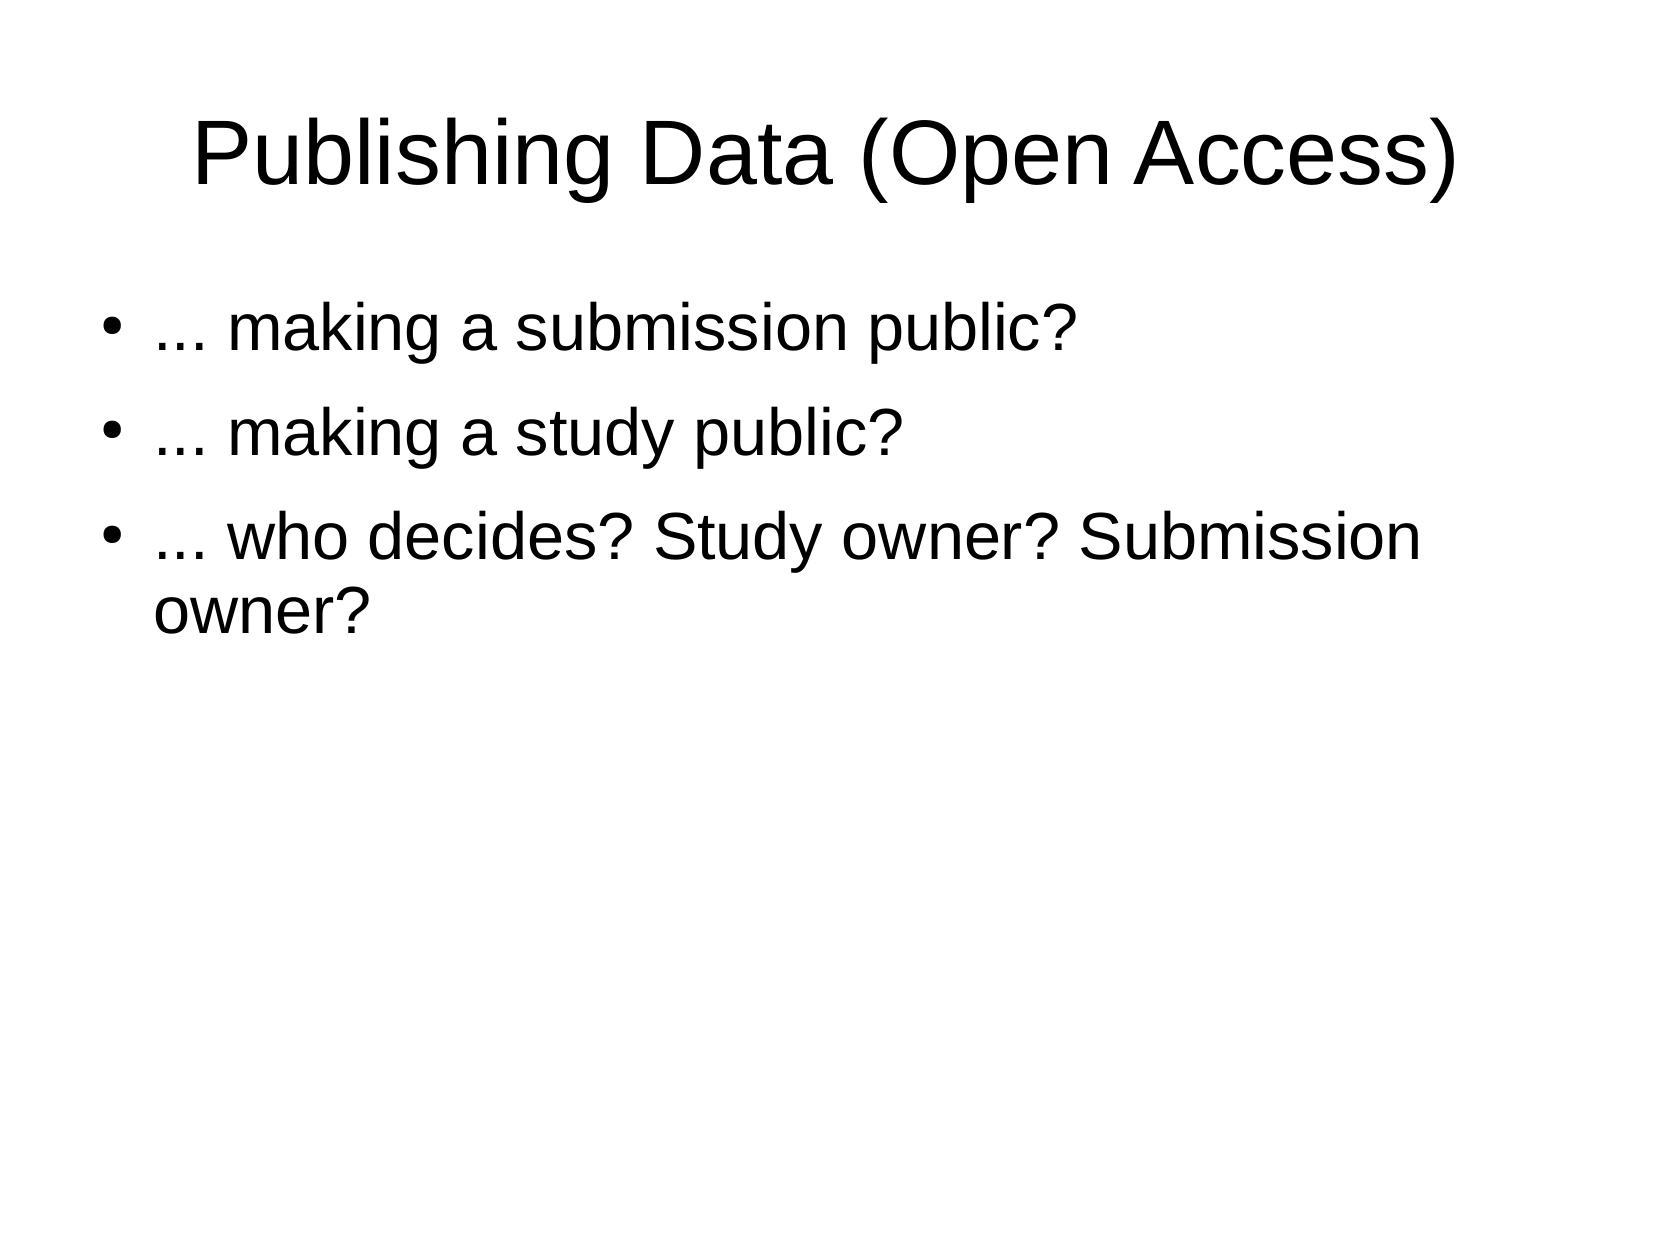

# Publishing Data (Open Access)
... making a submission public?
... making a study public?
... who decides? Study owner? Submission owner?